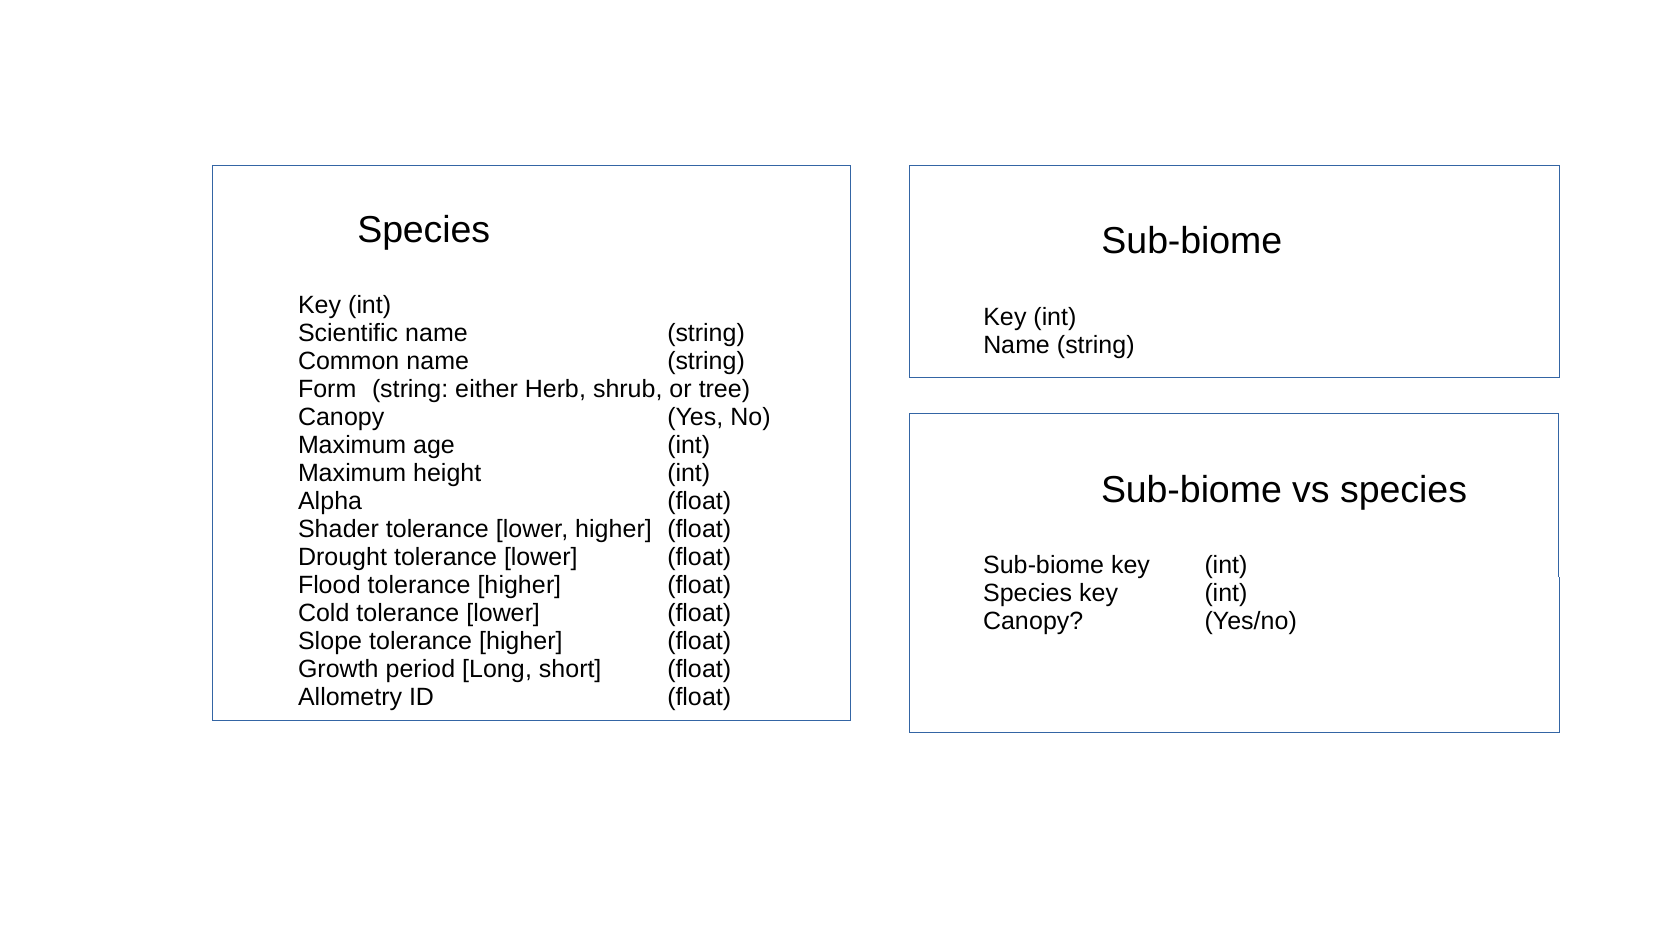

Species
Sub-biome
Key (int)
Scientific name 			(string)
Common name 			(string)
Form 	(string: either Herb, shrub, or tree)
Canopy				(Yes, No)
Maximum age			(int)
Maximum height			(int)
Alpha					(float)
Shader tolerance [lower, higher]	(float)
Drought tolerance [lower]		(float)
Flood tolerance [higher]		(float)
Cold tolerance [lower]		(float)
Slope tolerance [higher]		(float)
Growth period [Long, short]	(float)
Allometry ID				(float)
Key (int)
Name (string)
Sub-biome vs species
Sub-biome key	(int)
Species key		(int)
Canopy? 		(Yes/no)